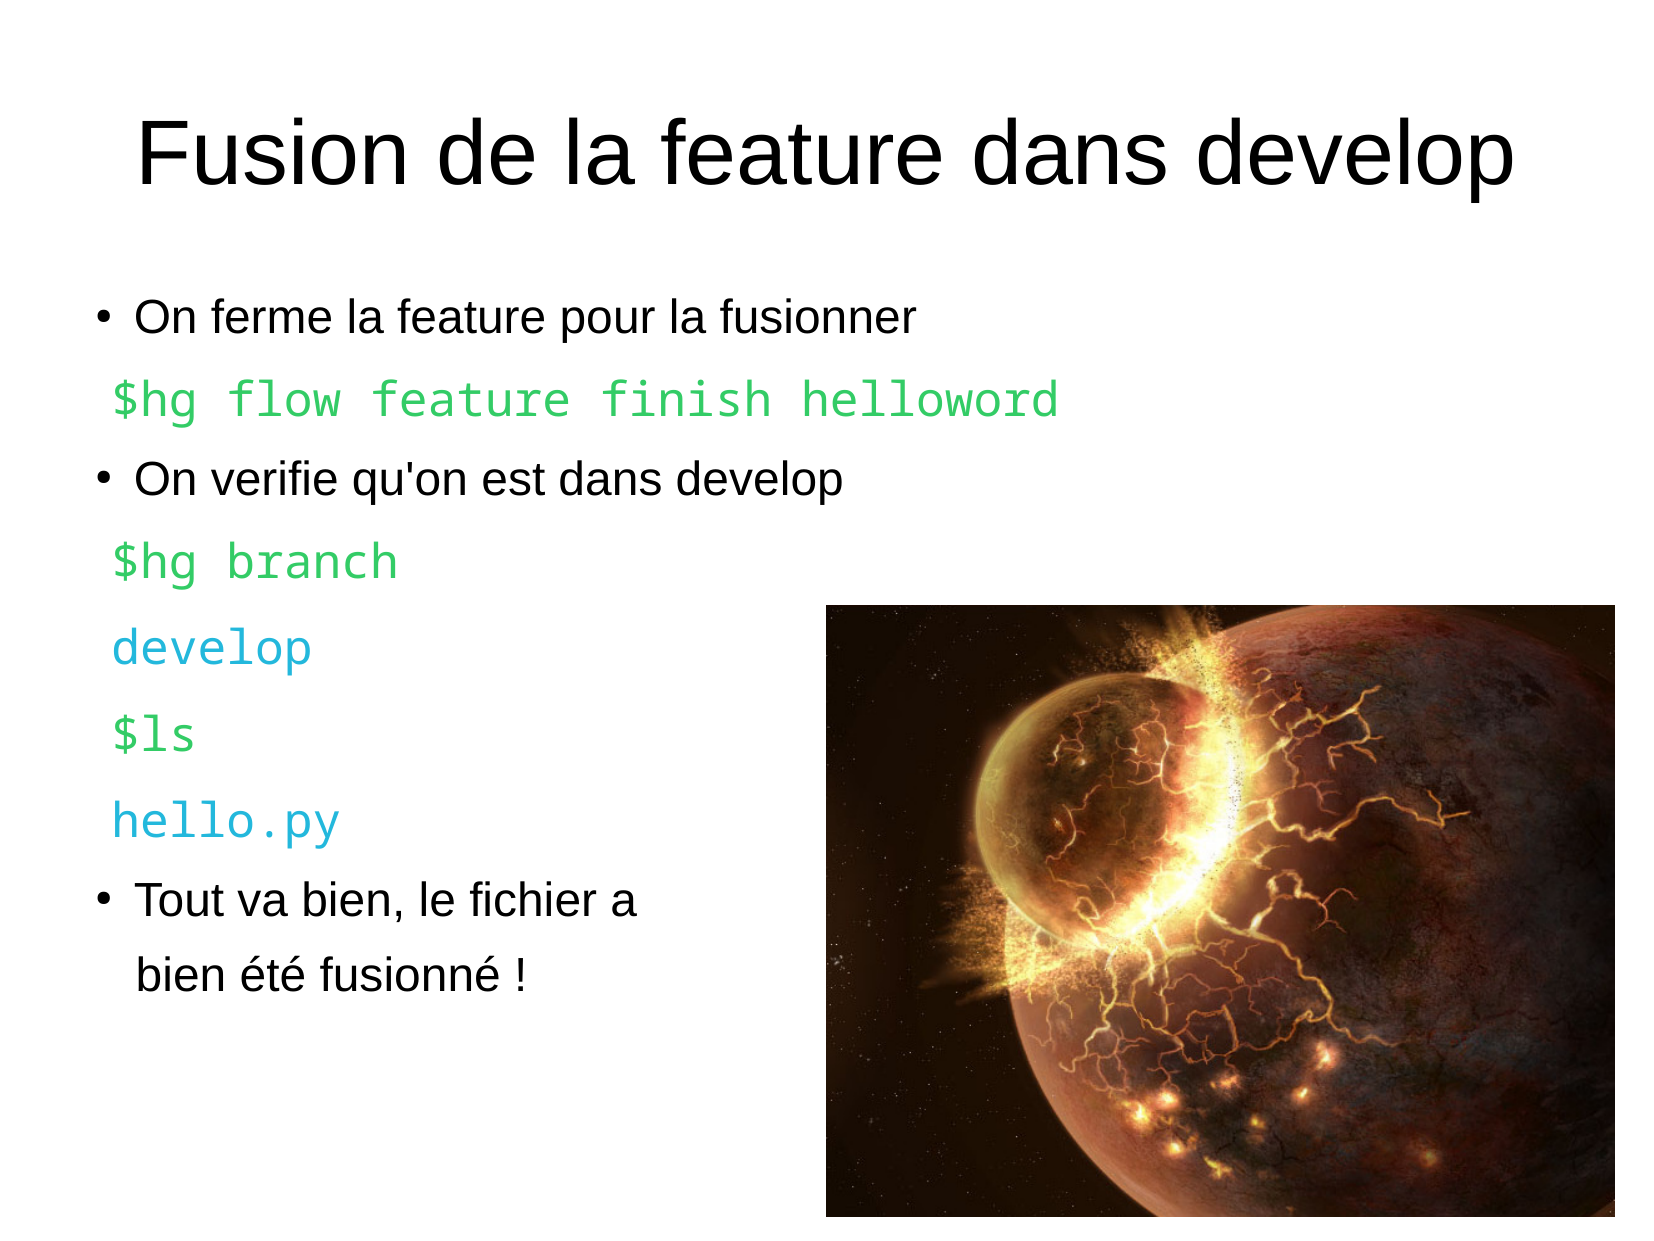

# Fusion de la feature dans develop
On ferme la feature pour la fusionner
 $hg flow feature finish helloword
On verifie qu'on est dans develop
 $hg branch
 develop
 $ls
 hello.py
Tout va bien, le fichier a
 bien été fusionné !